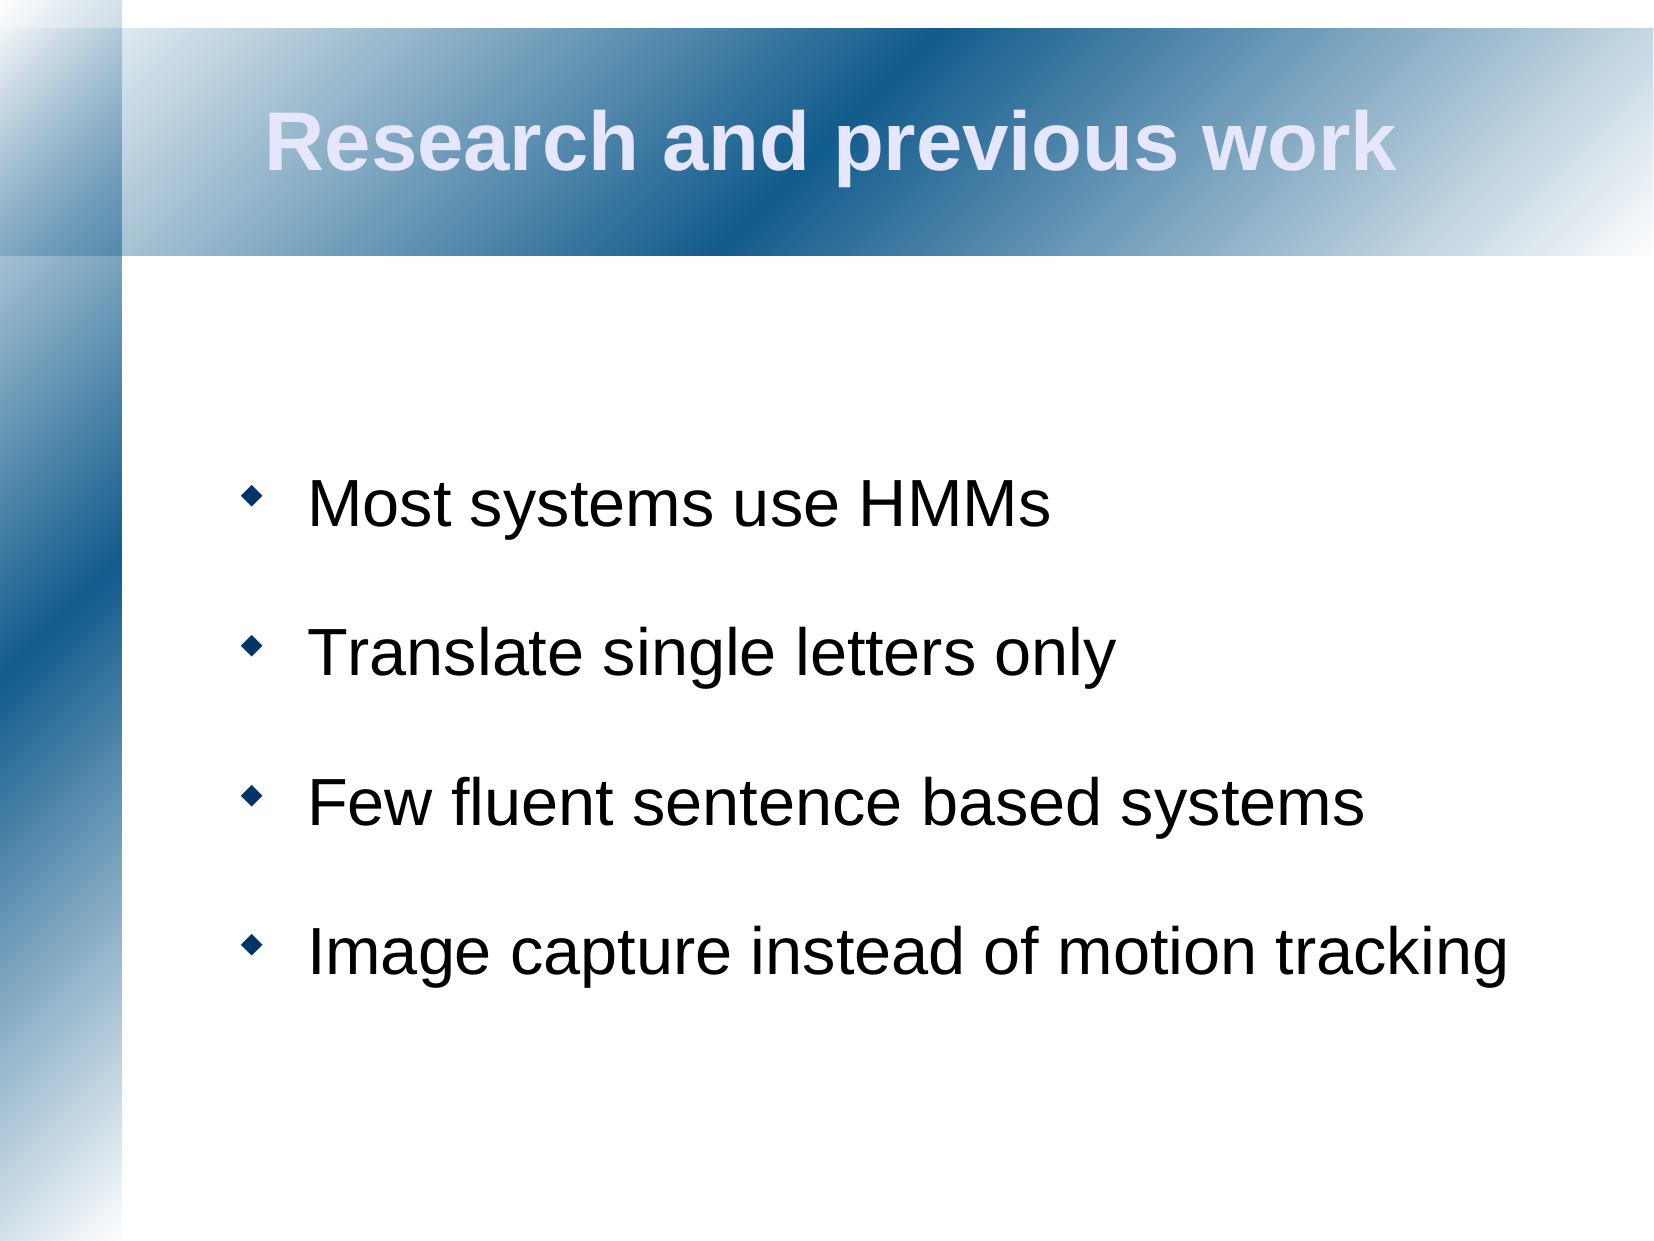

# Research and previous work
Most systems use HMMs
Translate single letters only
Few fluent sentence based systems
Image capture instead of motion tracking